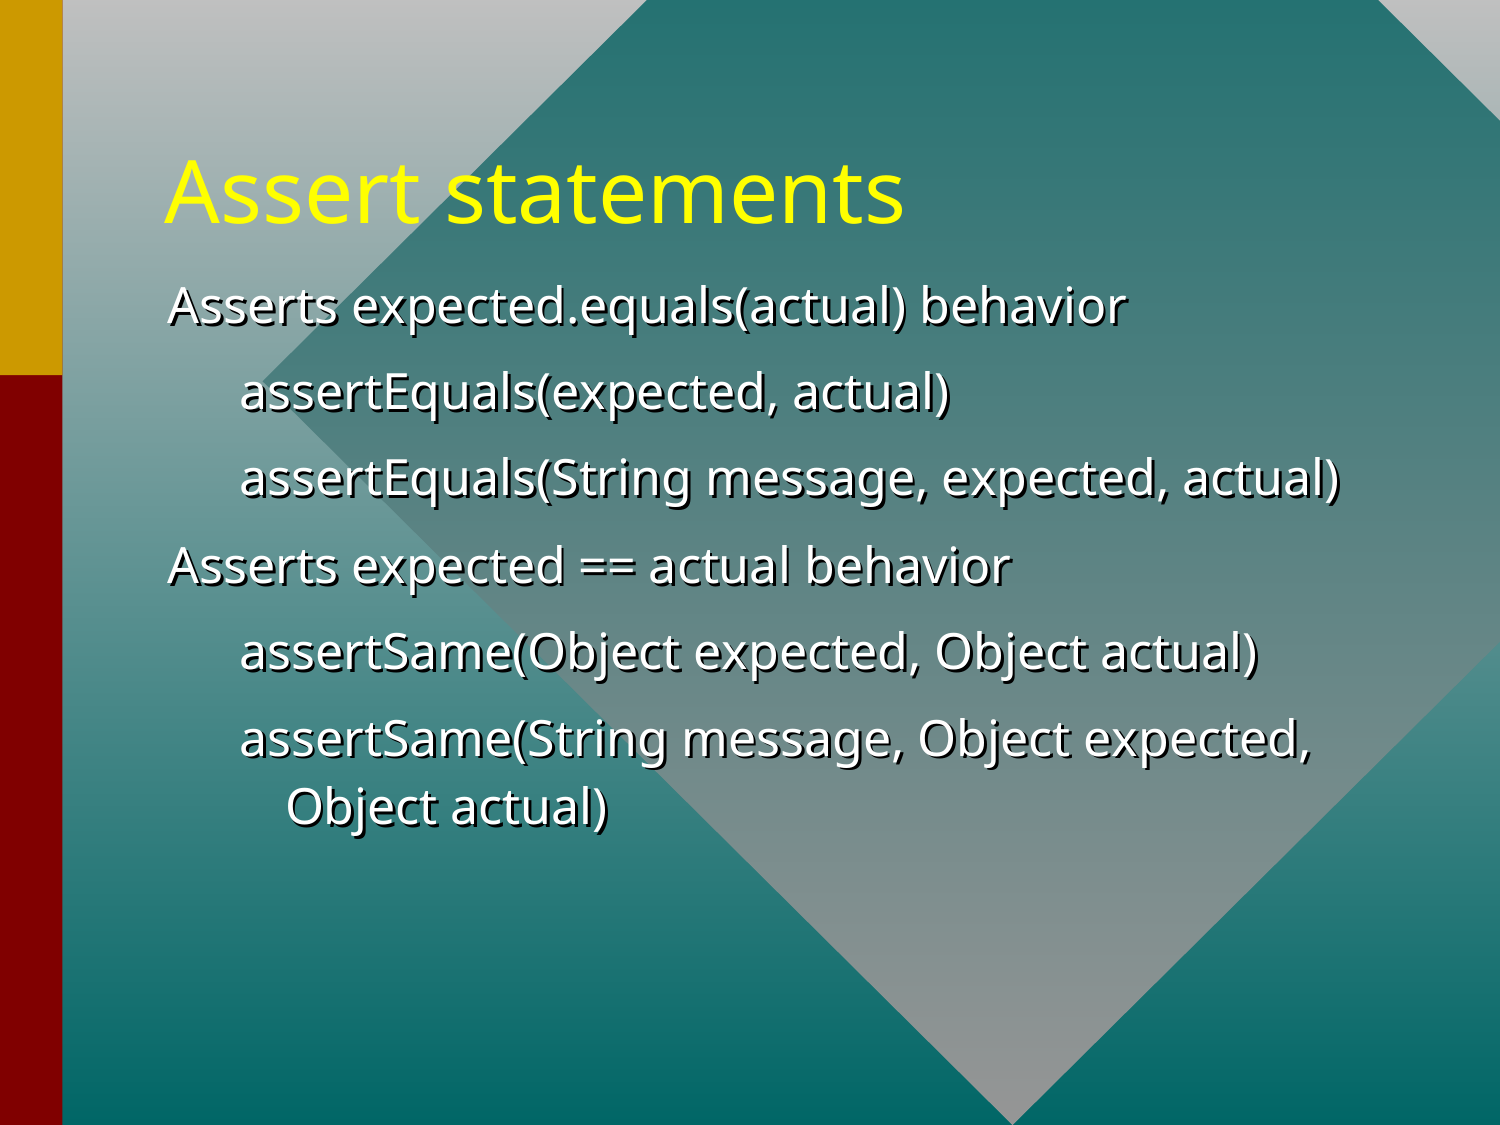

# Assert statements
Asserts expected.equals(actual) behavior
assertEquals(expected, actual)
assertEquals(String message, expected, actual)
Asserts expected == actual behavior
assertSame(Object expected, Object actual)
assertSame(String message, Object expected, Object actual)